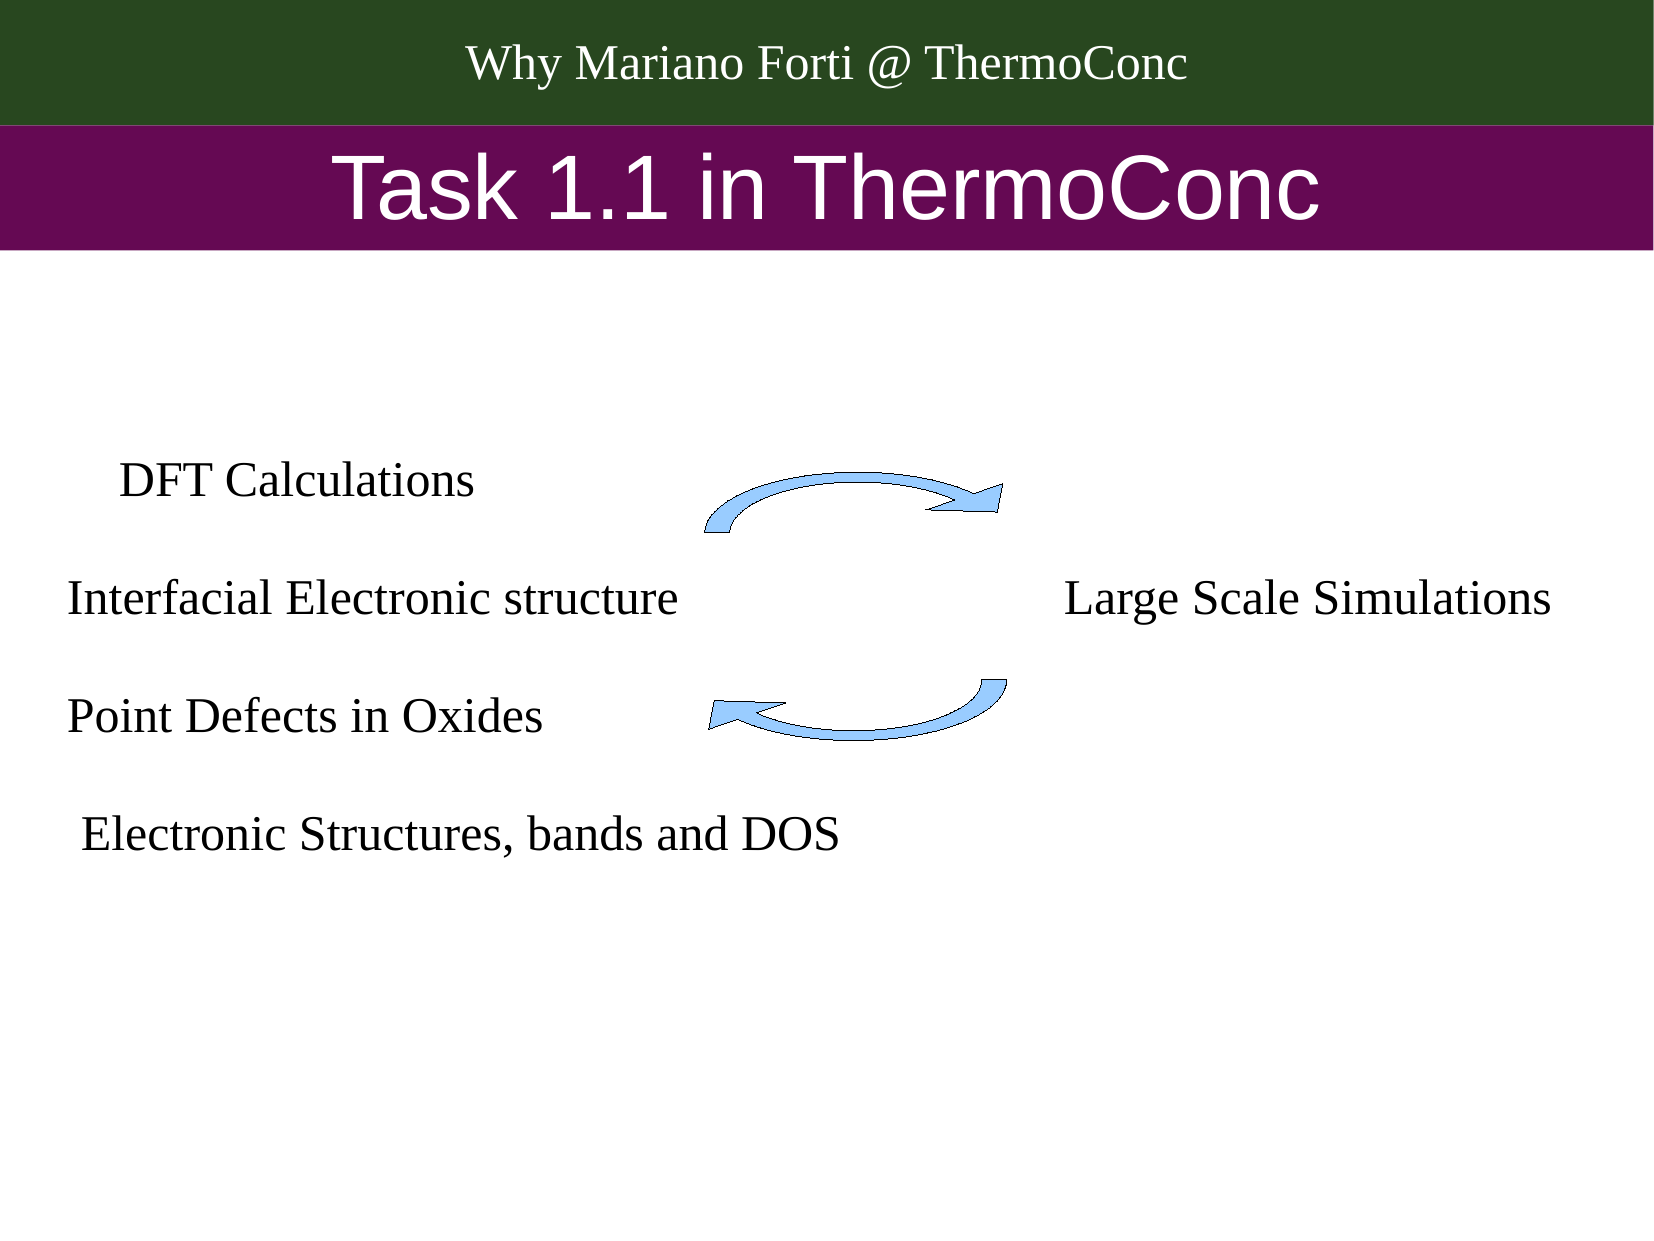

# Task 1.1 in ThermoConc
DFT Calculations
Interfacial Electronic structure
Large Scale Simulations
Point Defects in Oxides
Electronic Structures, bands and DOS